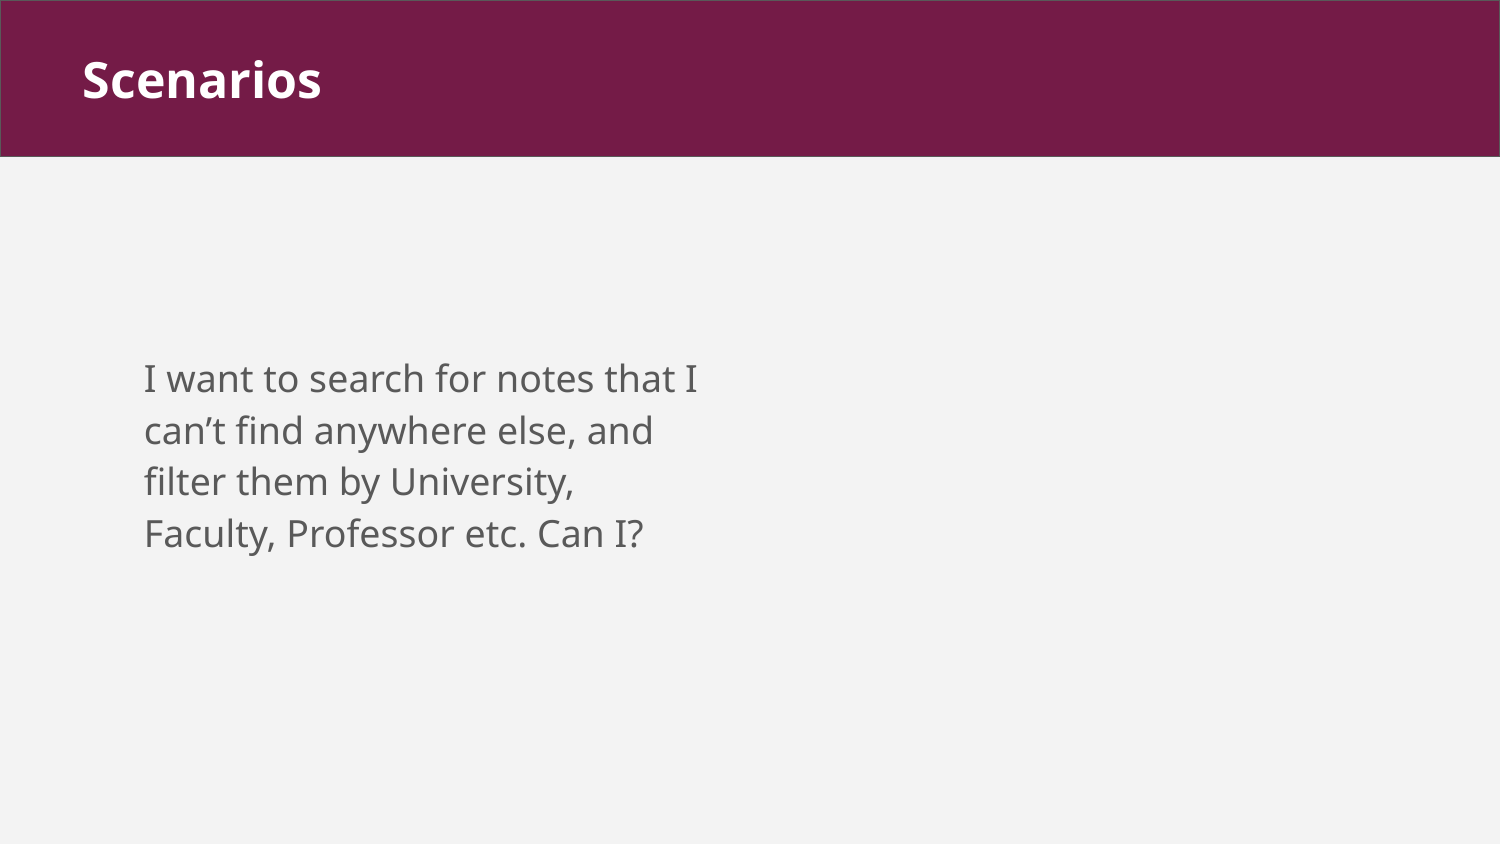

Scenarios
# I want to search for notes that I can’t find anywhere else, and filter them by University, Faculty, Professor etc. Can I?